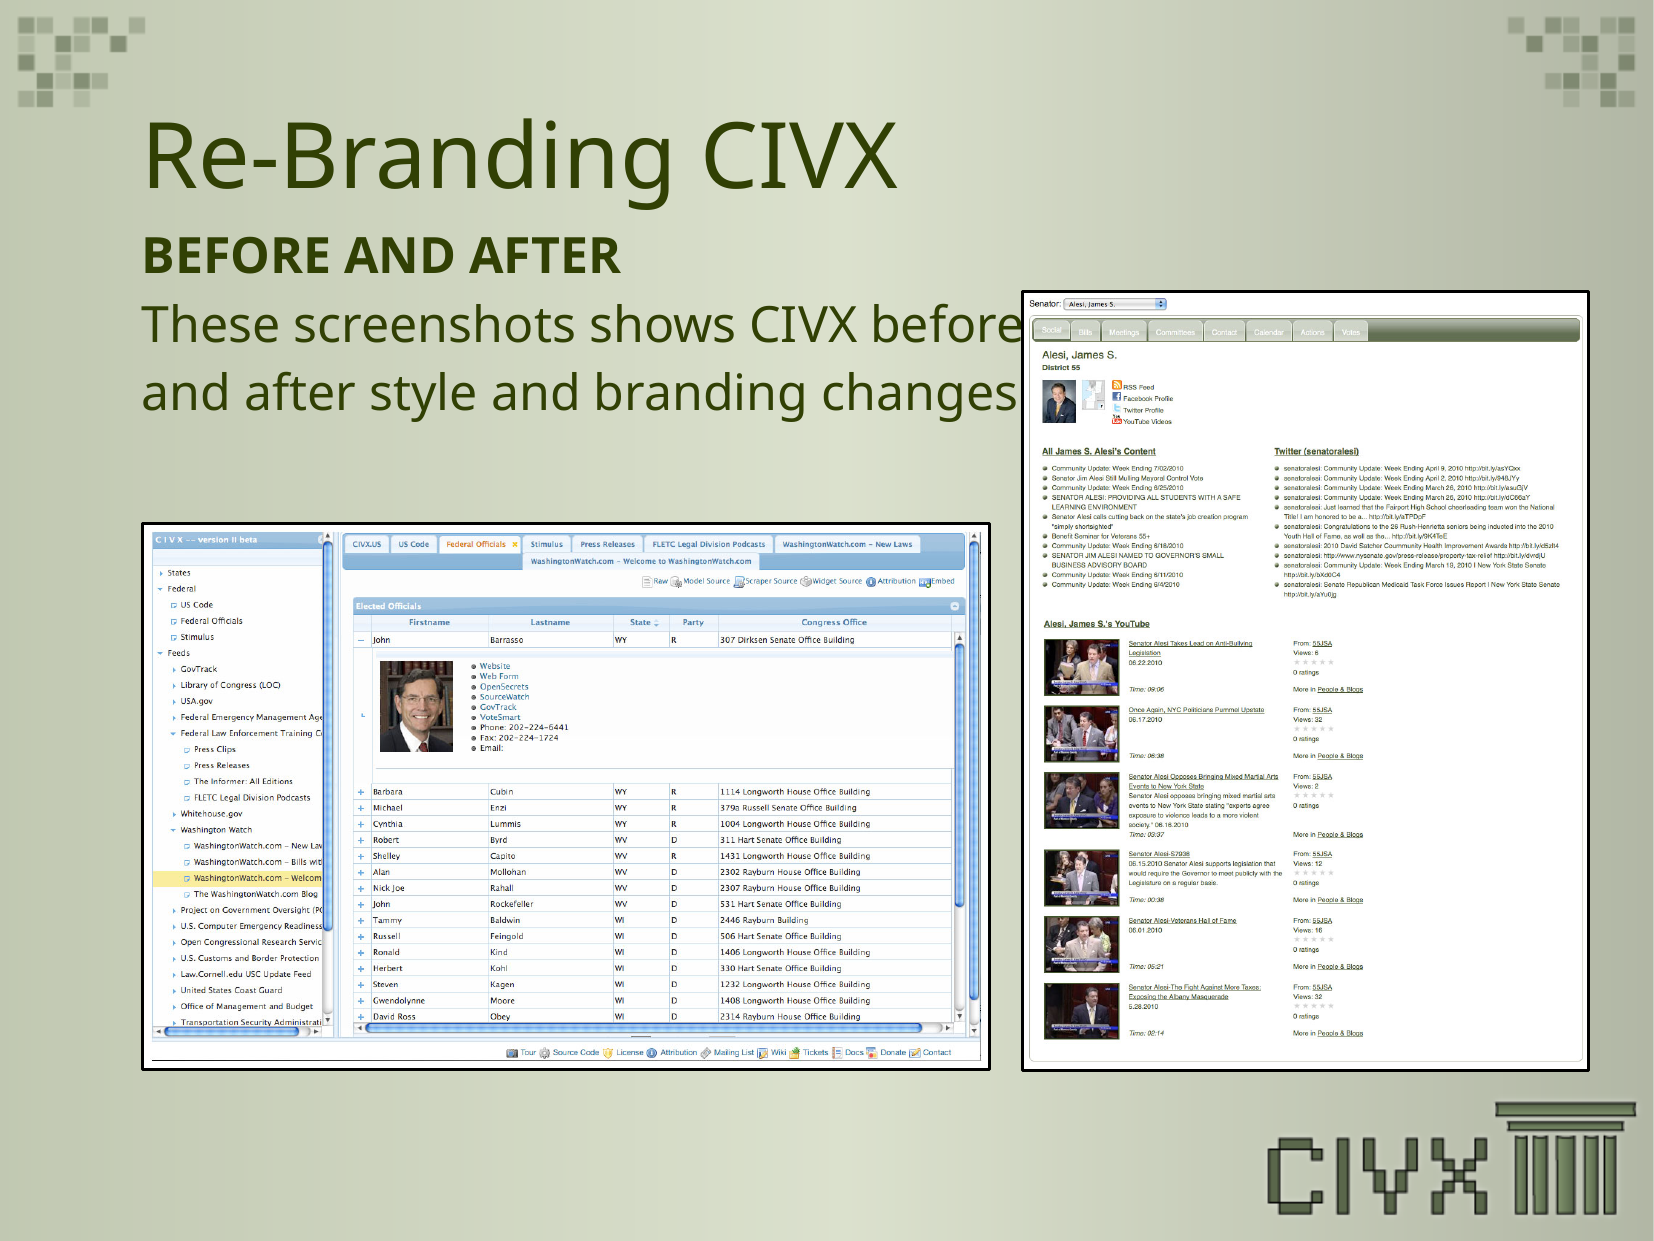

# Re-Branding CIVX
BEFORE AND AFTER
These screenshots shows CIVX before
and after style and branding changes.